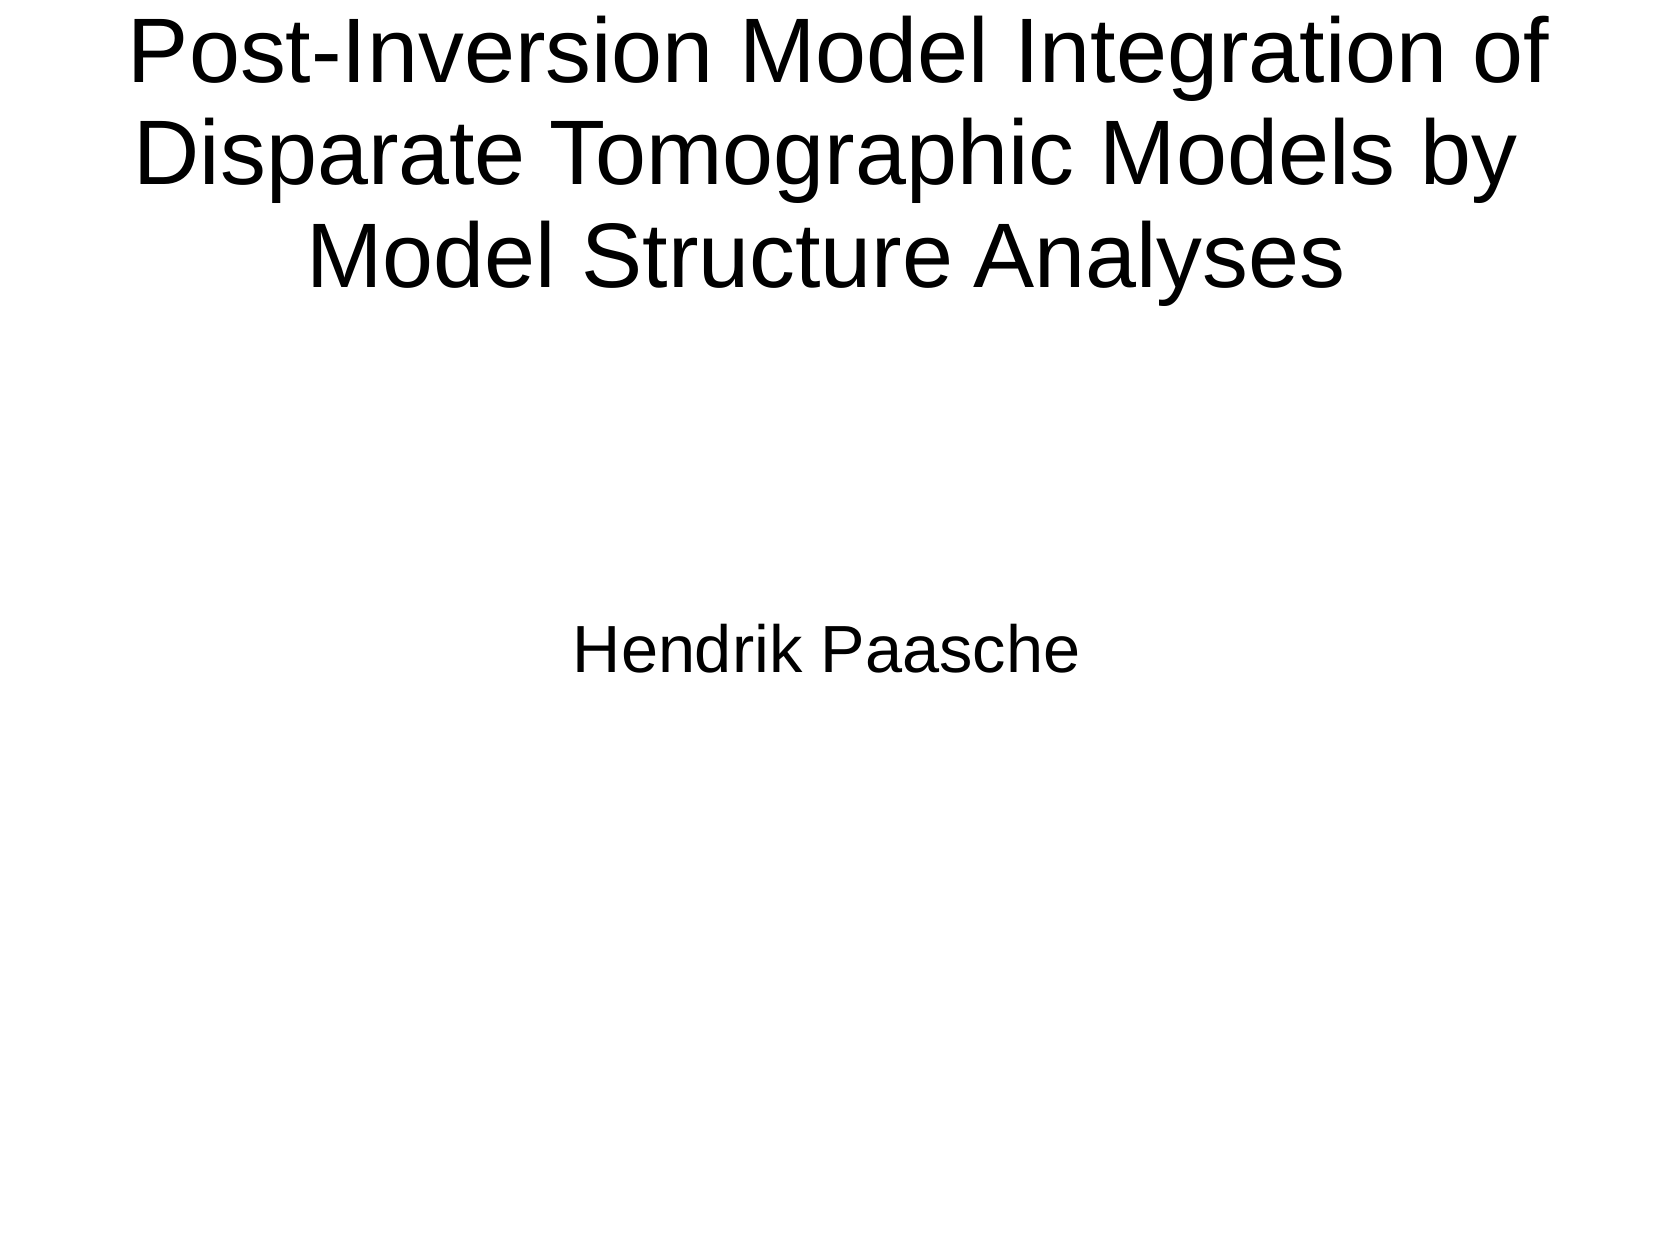

# Post-Inversion Model Integration of Disparate Tomographic Models by Model Structure Analyses
Hendrik Paasche